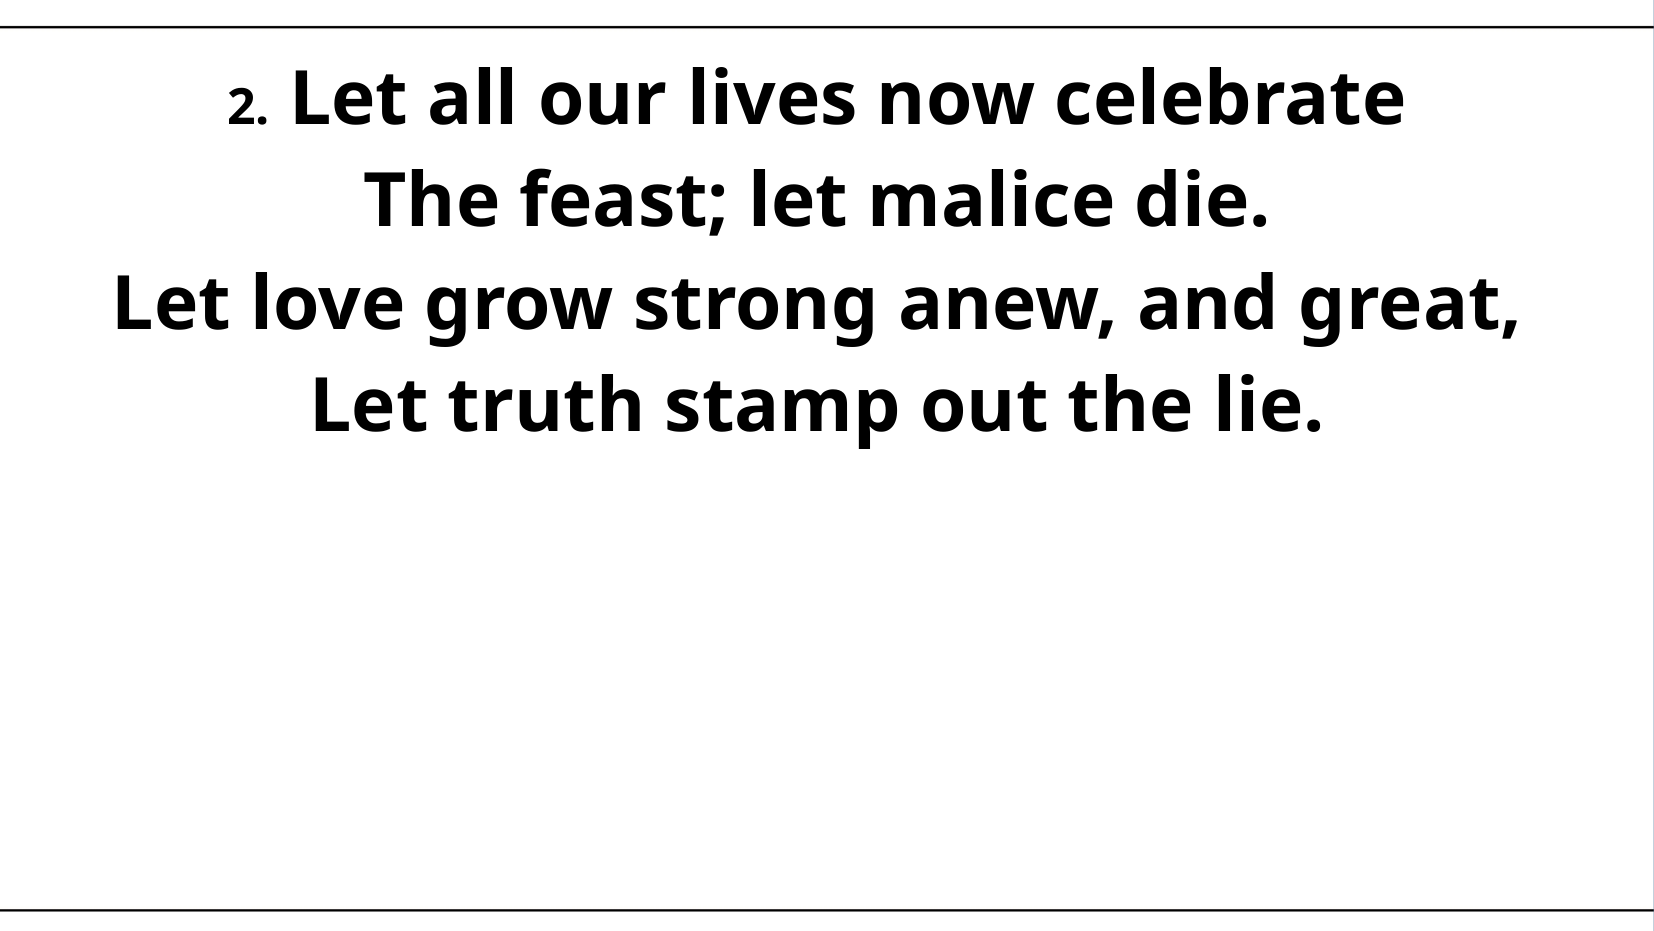

2. Let all our lives now celebrate
The feast; let malice die.
Let love grow strong anew, and great,
Let truth stamp out the lie.